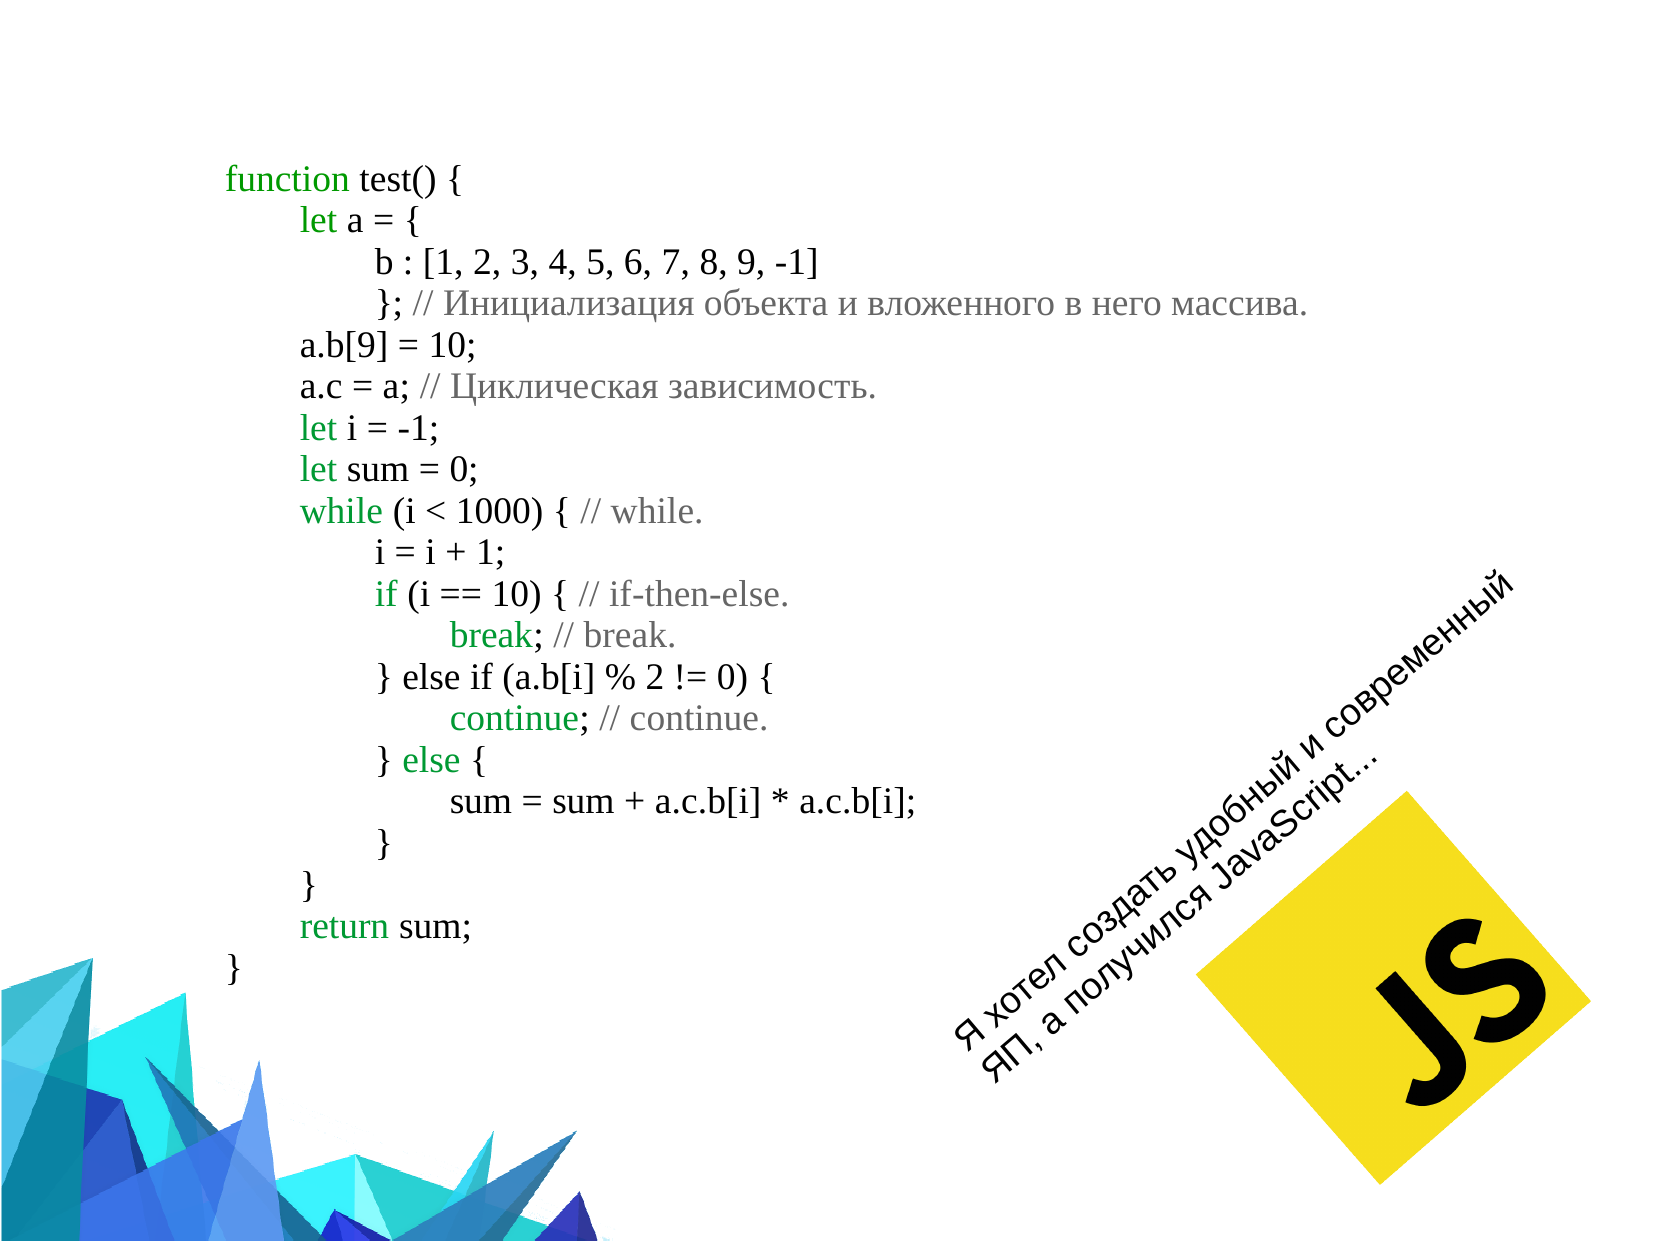

function test() {
	let a = {
		b : [1, 2, 3, 4, 5, 6, 7, 8, 9, -1]
		}; // Инициализация объекта и вложенного в него массива.
	a.b[9] = 10;
	a.c = a; // Циклическая зависимость.
	let i = -1;
	let sum = 0;
	while (i < 1000) { // while.
		i = i + 1;
		if (i == 10) { // if-then-else.
			break; // break.
		} else if (a.b[i] % 2 != 0) {
			continue; // continue.
		} else {
			sum = sum + a.c.b[i] * a.c.b[i];
		}
	}
	return sum;
}
Я хотел создать удобный и современный ЯП, а получился JavaScript...